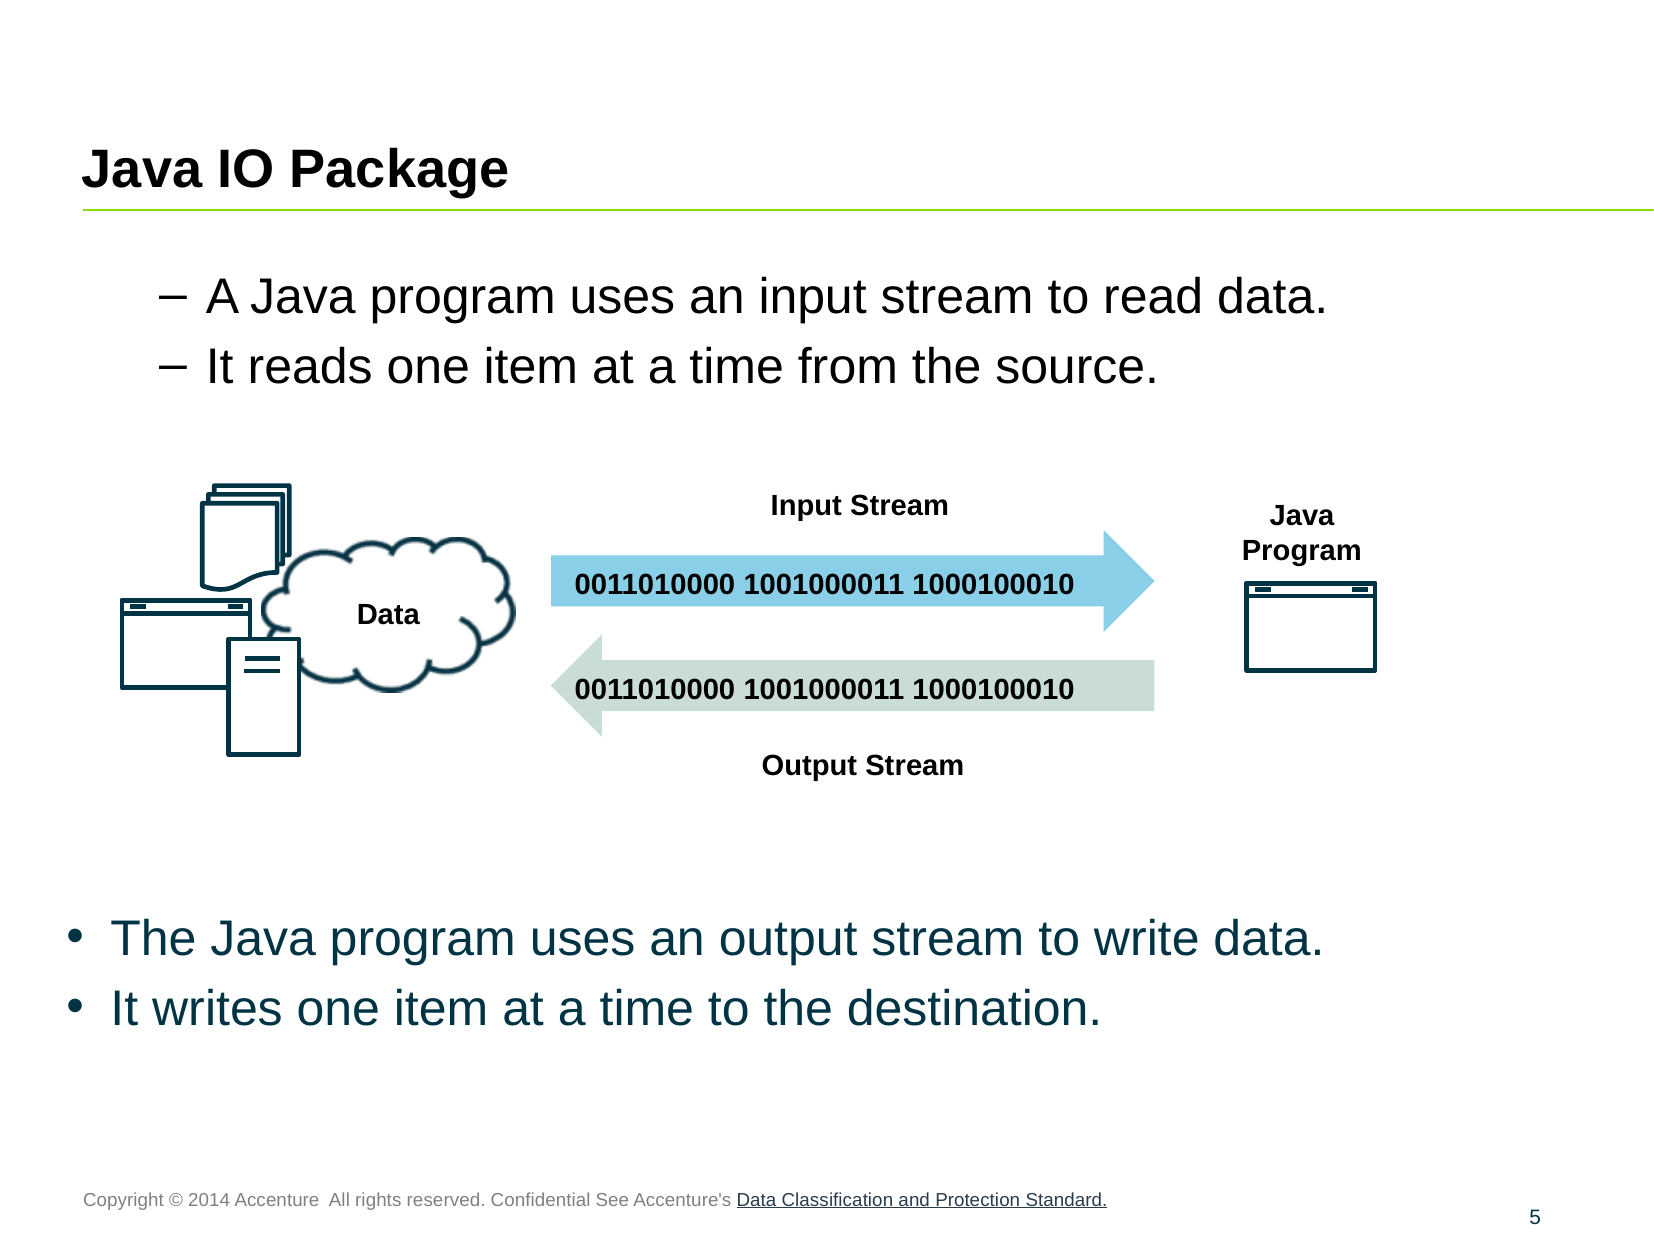

Java IO Package
# A Java program uses an input stream to read data.
It reads one item at a time from the source.
Input Stream
0011010000 1001000011 1000100010
Java
Program
Data
0011010000 1001000011 1000100010
Output Stream
The Java program uses an output stream to write data.
It writes one item at a time to the destination.
5